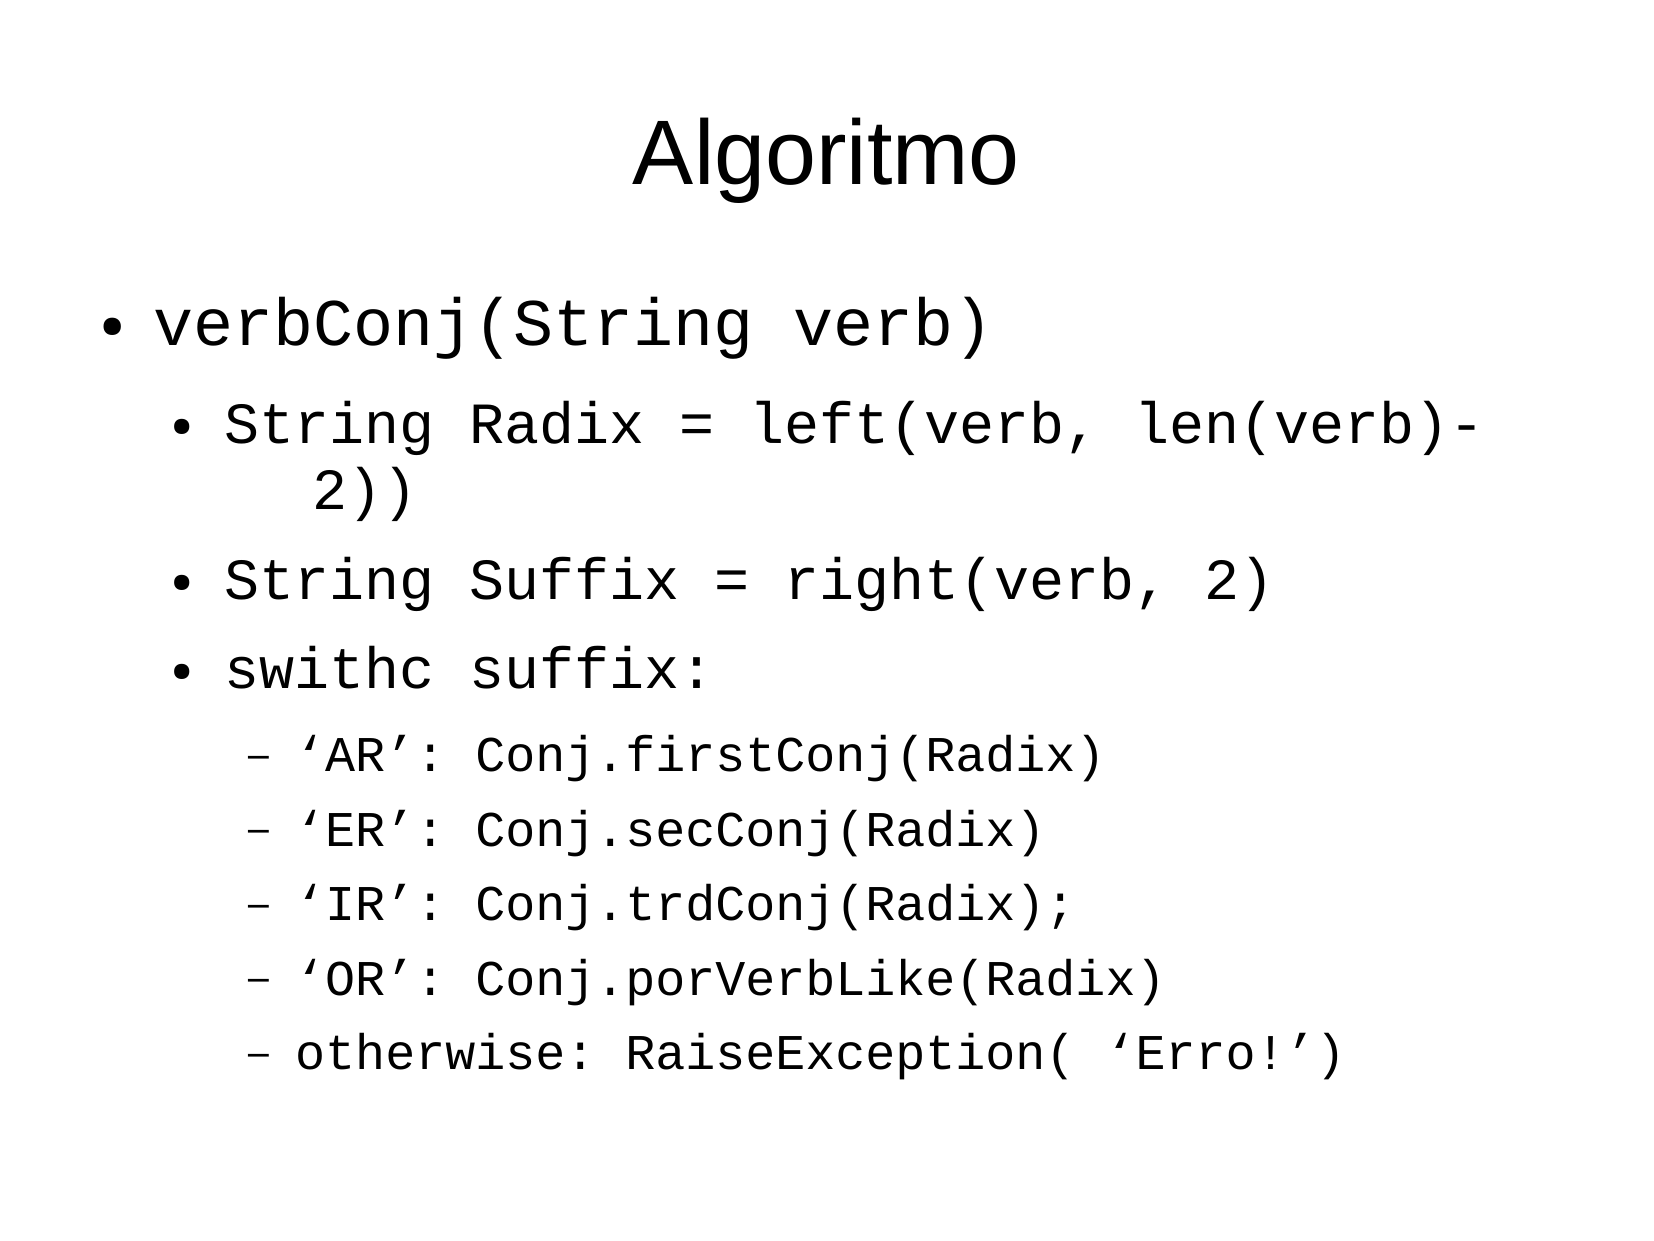

# Algoritmo
verbConj(String verb)
String Radix = left(verb, len(verb)-2))
String Suffix = right(verb, 2)
swithc suffix:
‘AR’: Conj.firstConj(Radix)
‘ER’: Conj.secConj(Radix)
‘IR’: Conj.trdConj(Radix);
‘OR’: Conj.porVerbLike(Radix)
otherwise: RaiseException( ‘Erro!’)